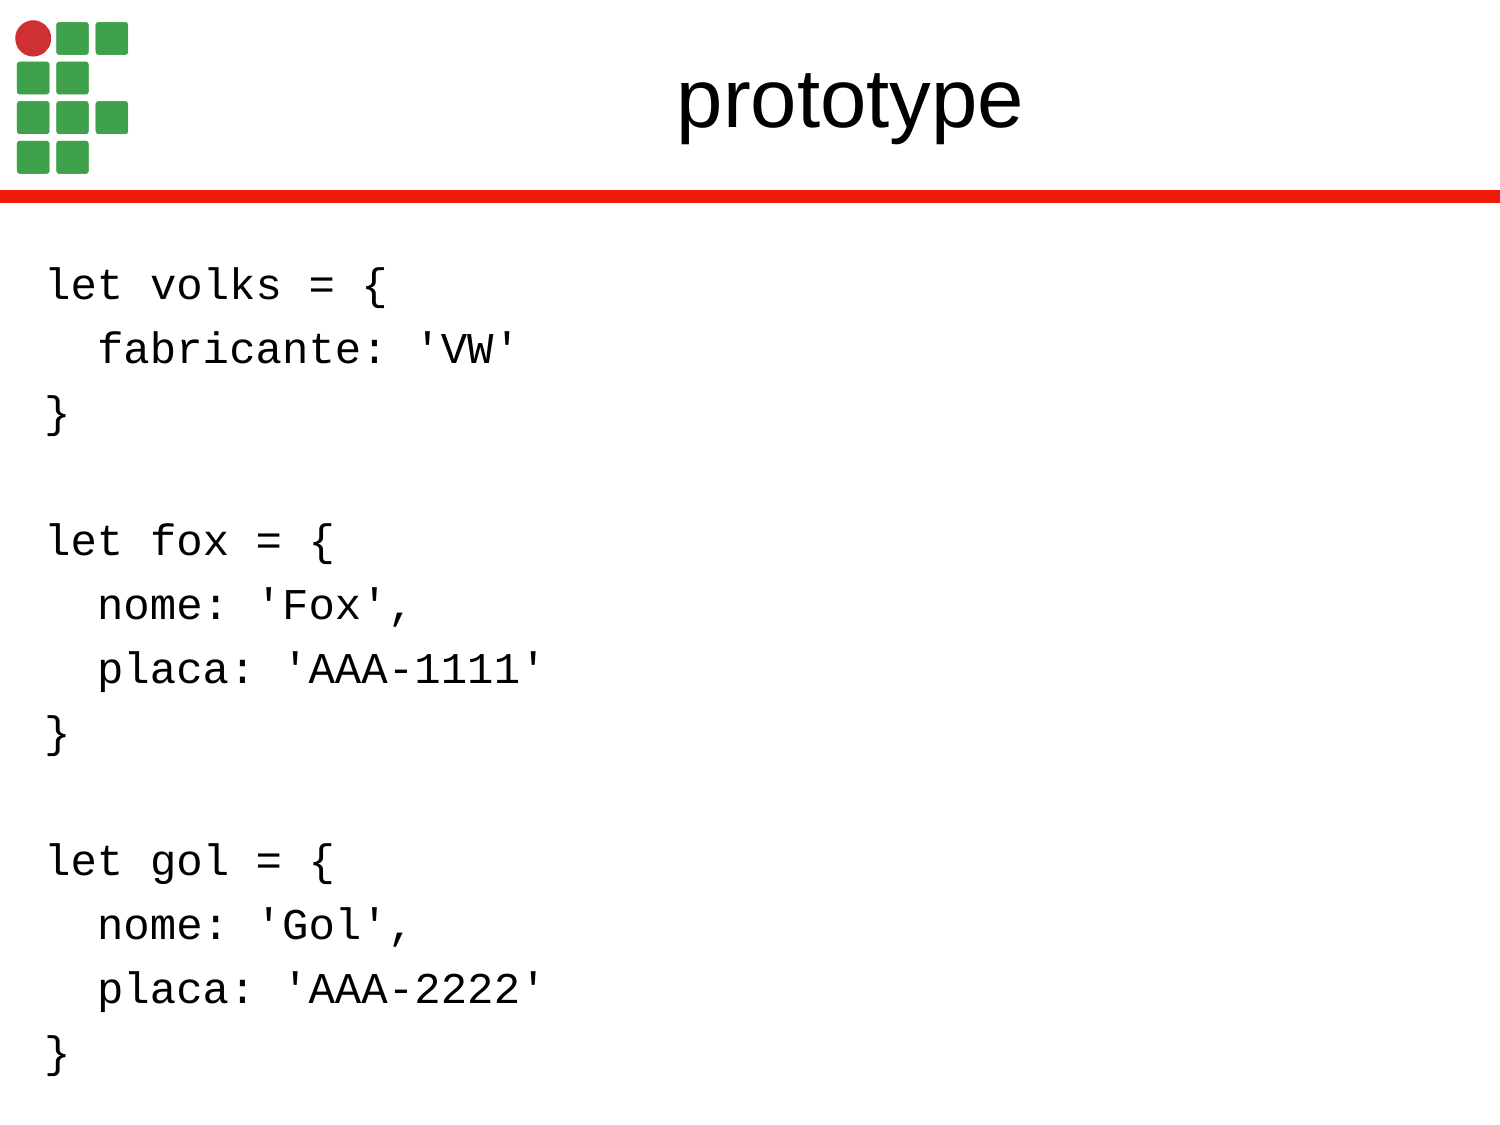

# prototype
let volks = {
 fabricante: 'VW'
}
let fox = {
 nome: 'Fox',
 placa: 'AAA-1111'
}
let gol = {
 nome: 'Gol',
 placa: 'AAA-2222'
}